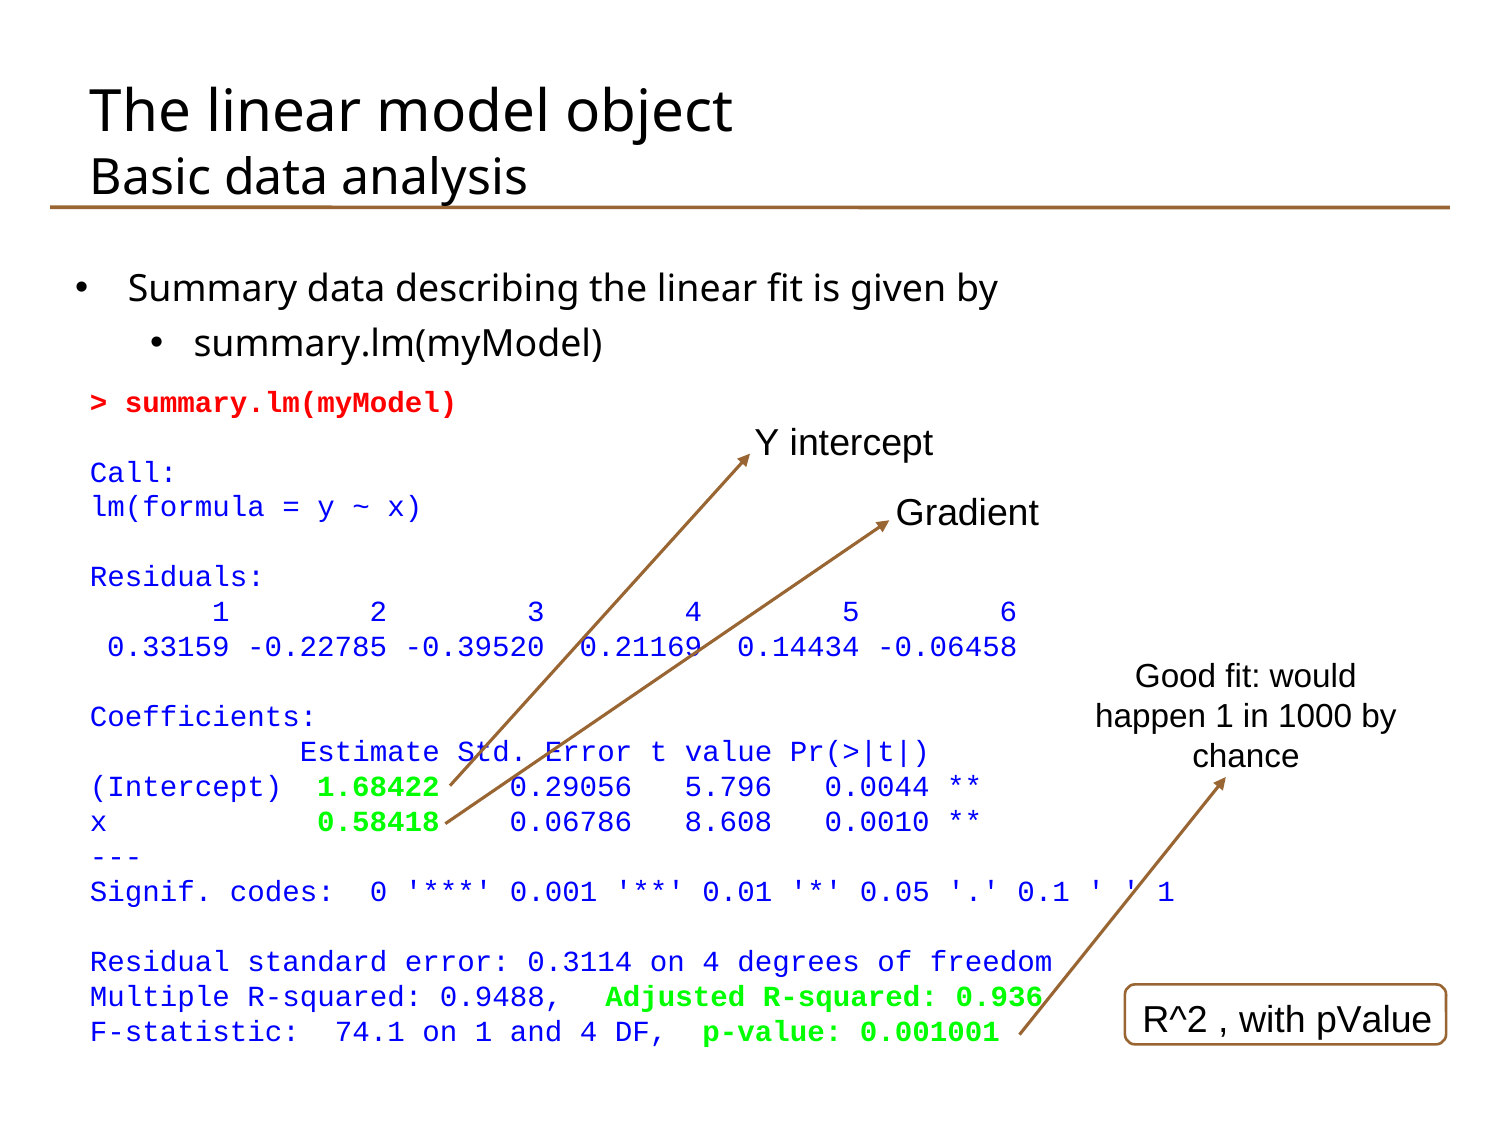

The linear model object
Basic data analysis
Summary data describing the linear fit is given by
summary.lm(myModel)
> summary.lm(myModel)
Call:
lm(formula = y ~ x)‏
Residuals:
 1 2 3 4 5 6
 0.33159 -0.22785 -0.39520 0.21169 0.14434 -0.06458
Coefficients:
 Estimate Std. Error t value Pr(>|t|)
(Intercept) 1.68422 0.29056 5.796 0.0044 **
x 0.58418 0.06786 8.608 0.0010 **
---
Signif. codes: 0 '***' 0.001 '**' 0.01 '*' 0.05 '.' 0.1 ' ' 1
Residual standard error: 0.3114 on 4 degrees of freedom
Multiple R-squared: 0.9488,	Adjusted R-squared: 0.936
F-statistic: 74.1 on 1 and 4 DF, p-value: 0.001001
Y intercept
Gradient
Good fit: would happen 1 in 1000 by chance
R^2 , with pValue